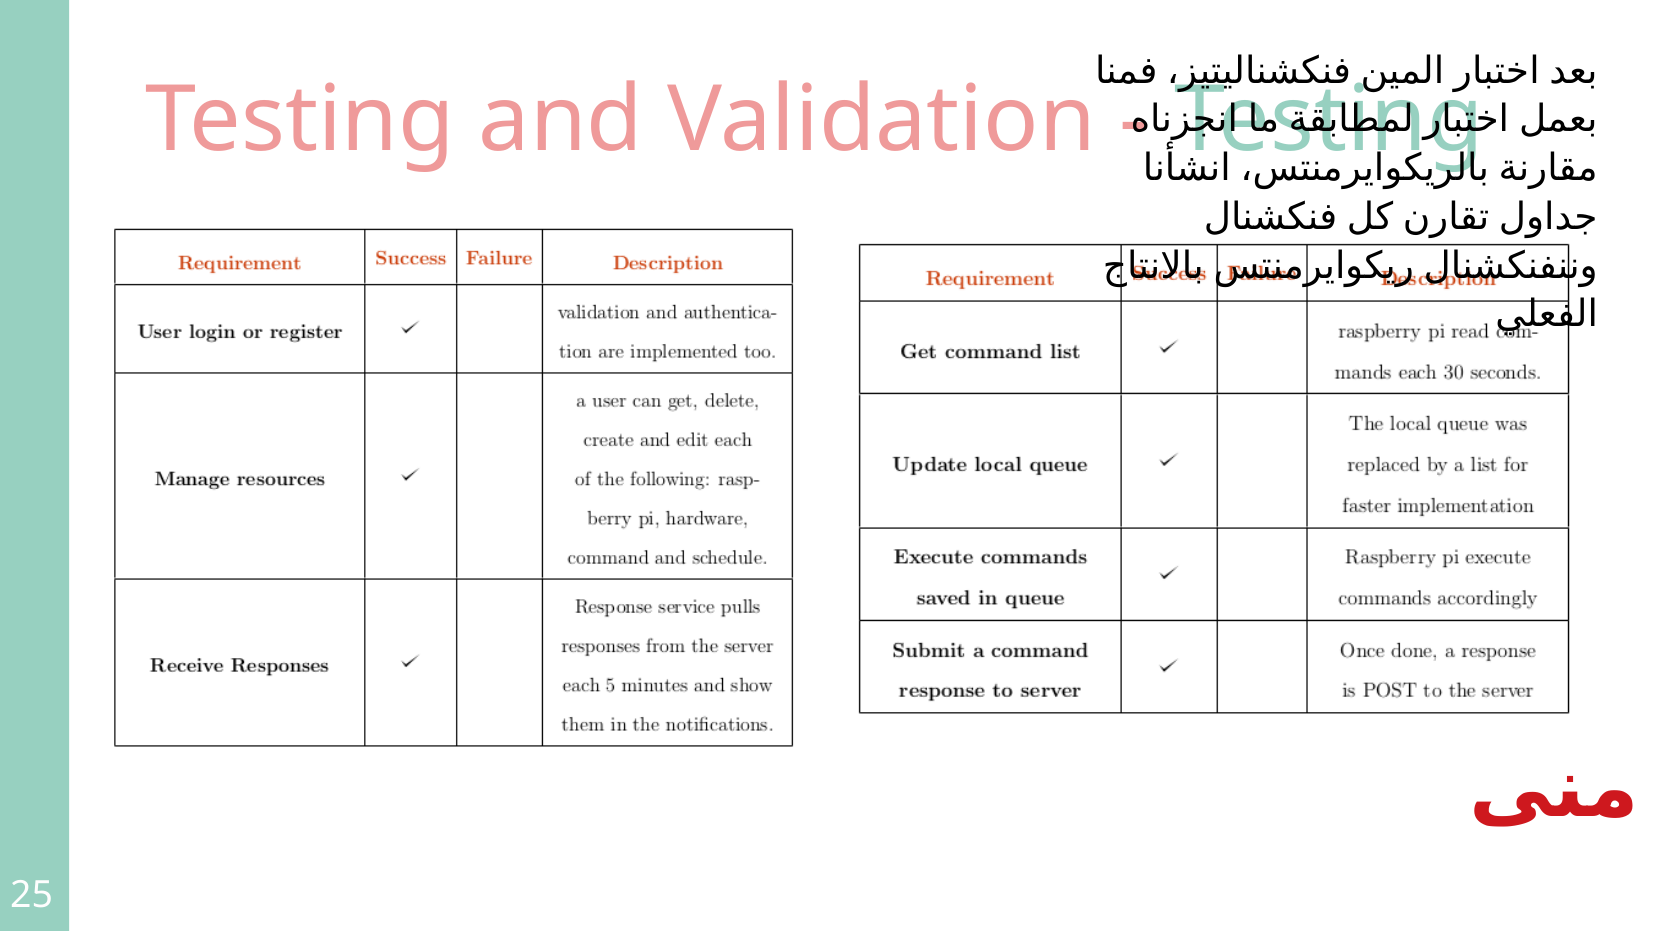

# Testing and Validation - Testing
بعد اختبار المين فنكشناليتيز، فمنا بعمل اختبار لمطابقة ما انجزناه مقارنة بالريكوايرمنتس، انشأنا جداول تقارن كل فنكشنال وننفنكشنال ريكوايرمنتس بالانتاج الفعلي
منى